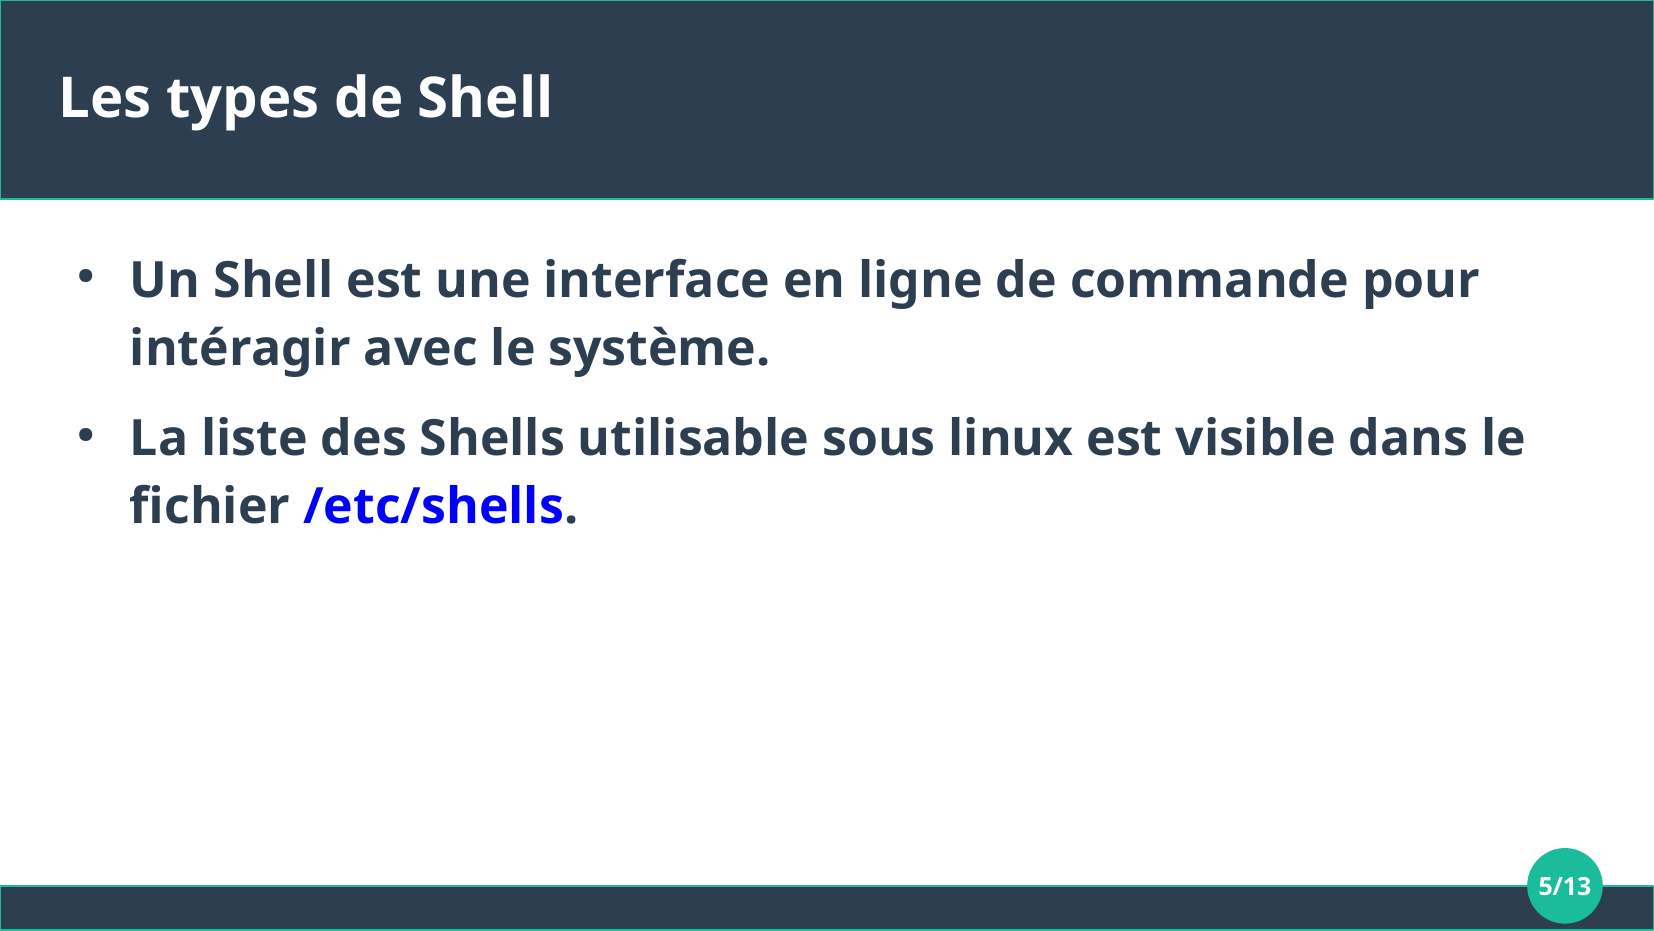

# Les types de Shell
Un Shell est une interface en ligne de commande pour intéragir avec le système.
La liste des Shells utilisable sous linux est visible dans le fichier /etc/shells.
5